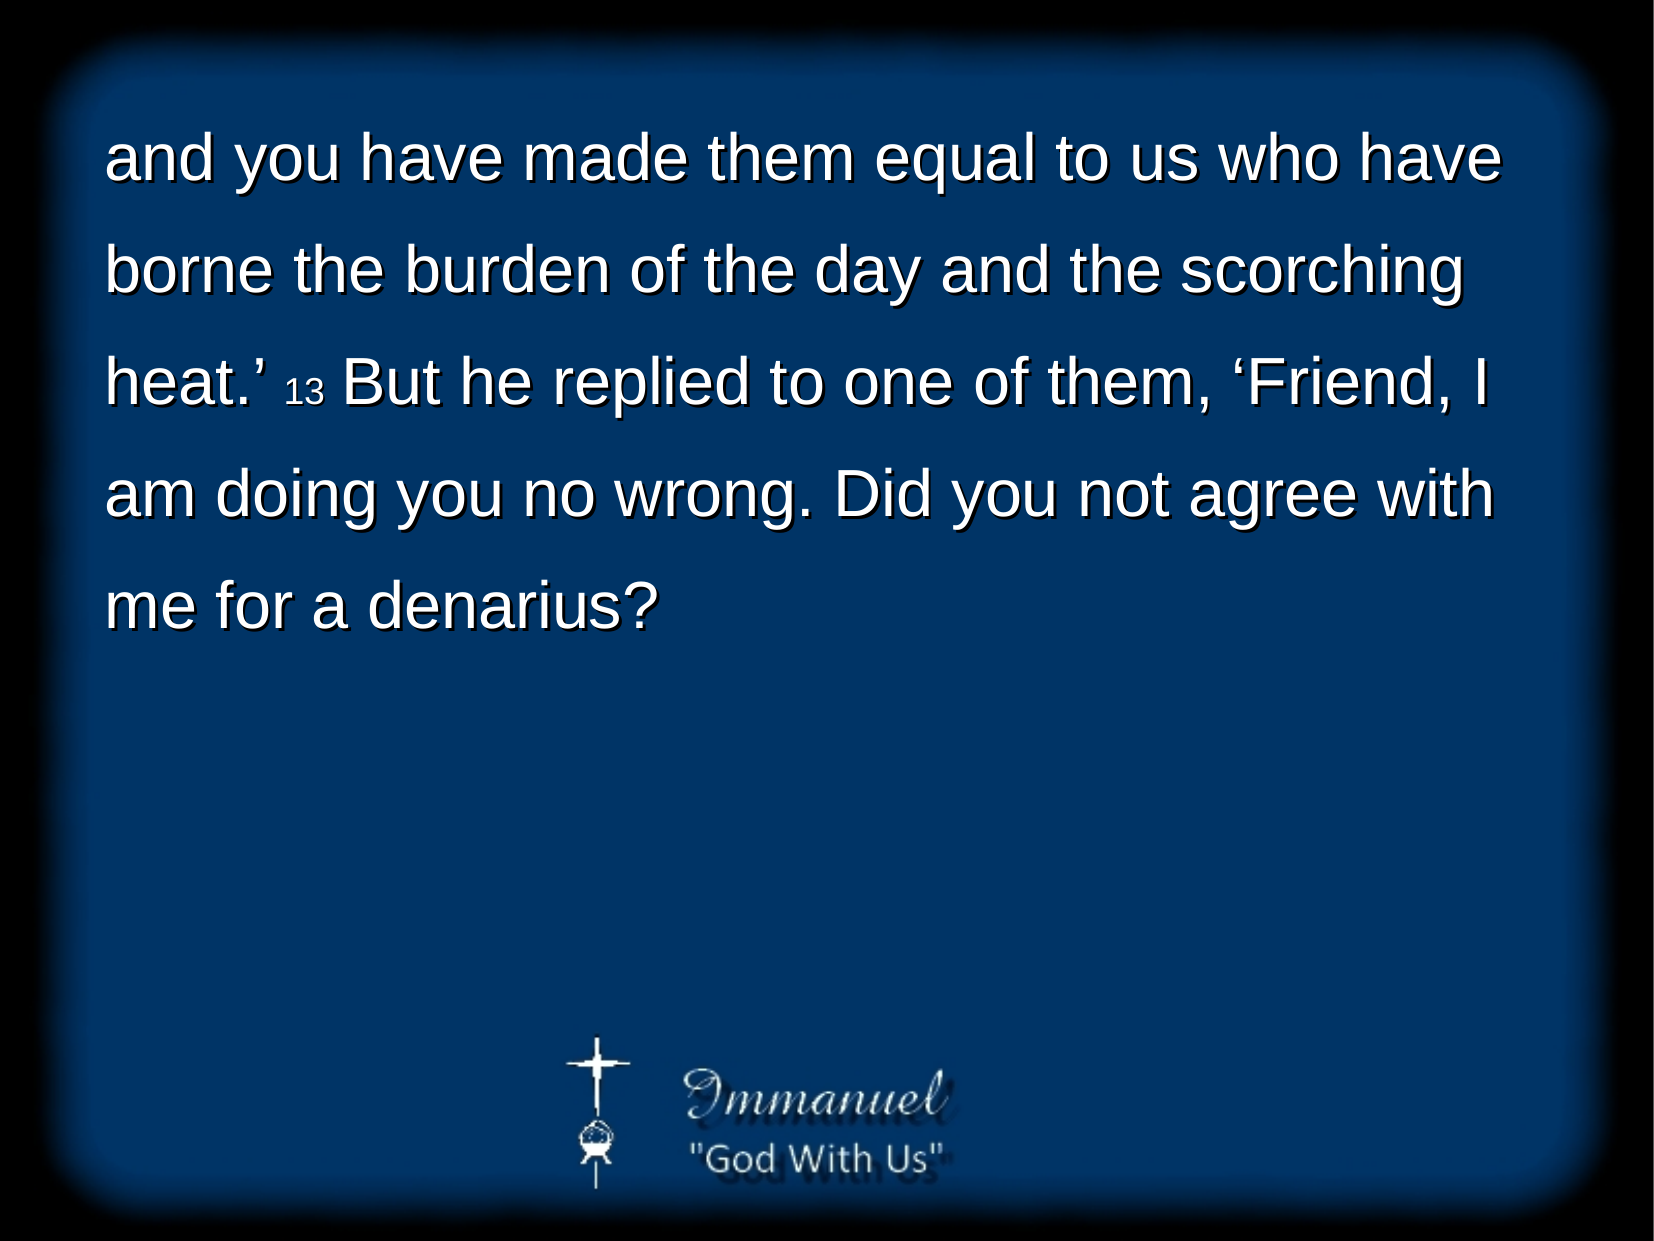

and you have made them equal to us who have borne the burden of the day and the scorching heat.’ 13 But he replied to one of them, ‘Friend, I am doing you no wrong. Did you not agree with me for a denarius?